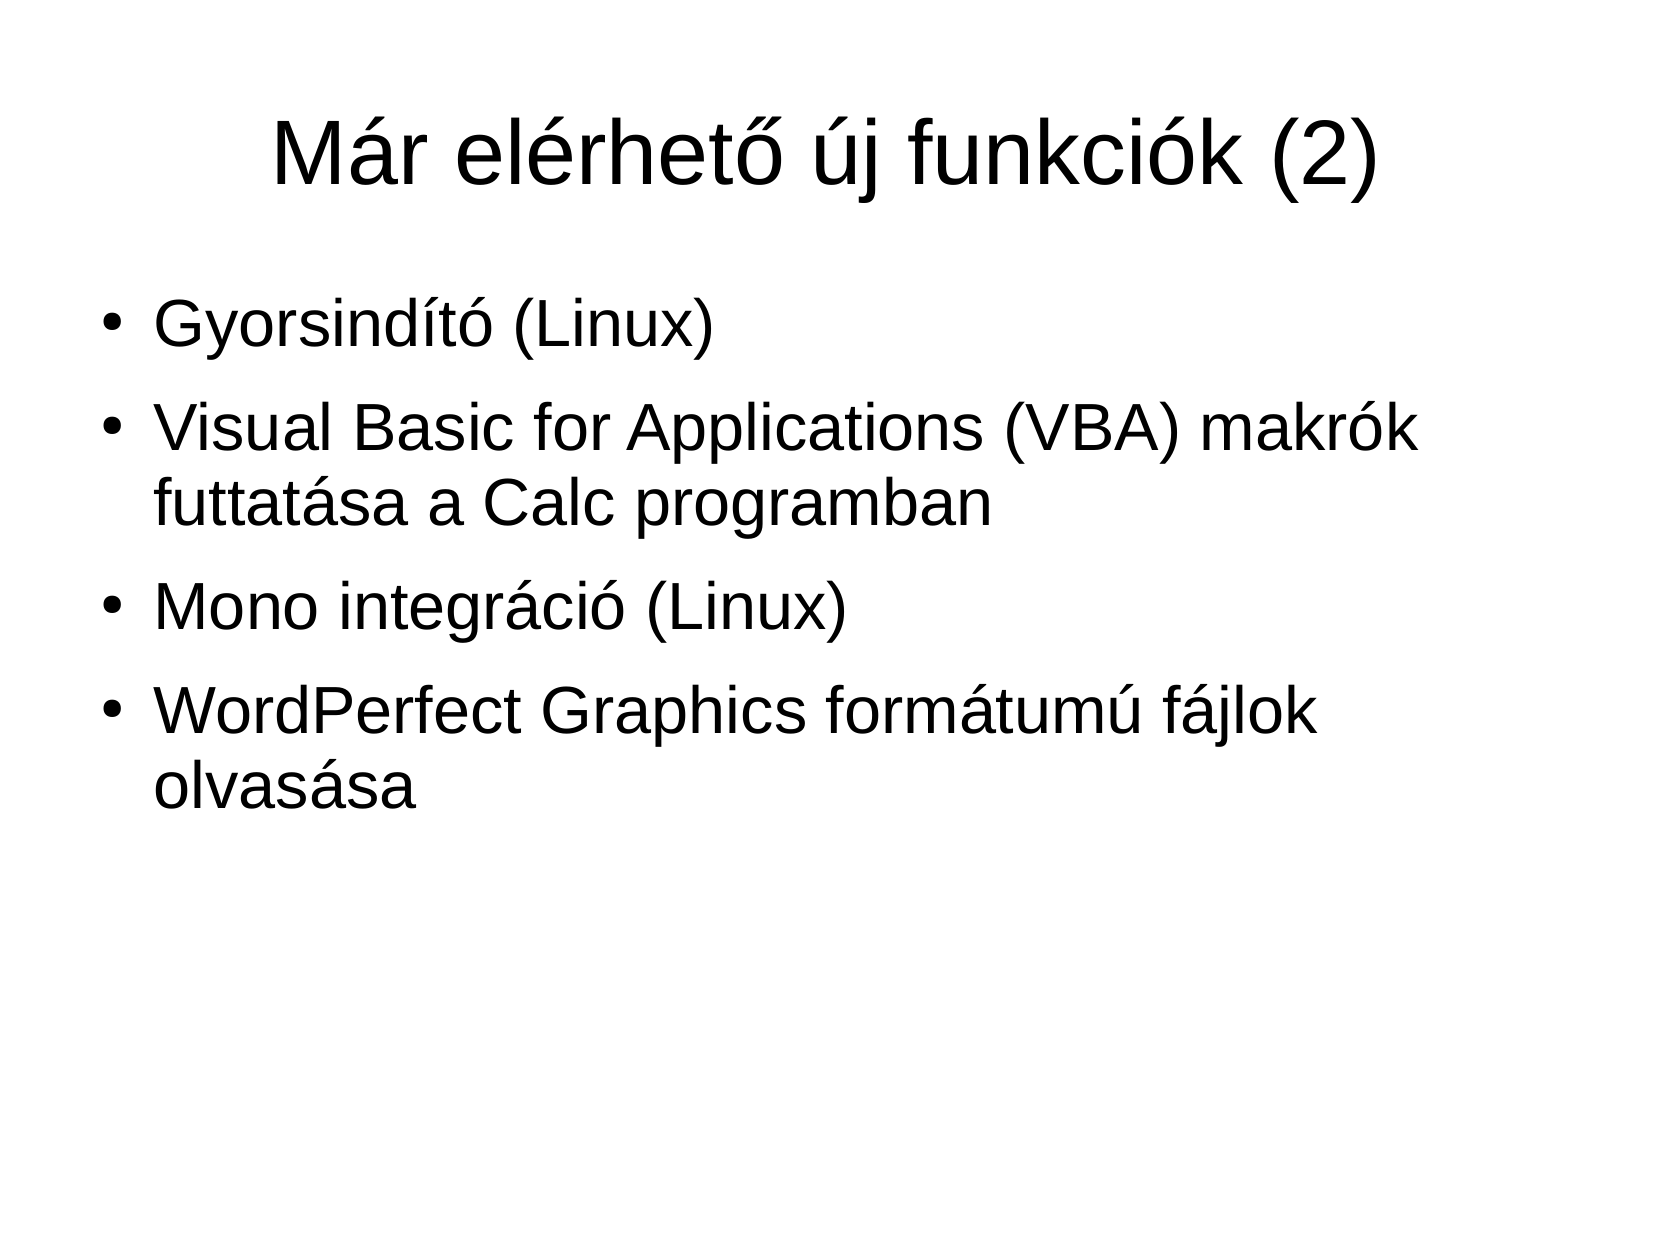

# Már elérhető új funkciók (2)
Gyorsindító (Linux)
Visual Basic for Applications (VBA) makrók futtatása a Calc programban
Mono integráció (Linux)
WordPerfect Graphics formátumú fájlok olvasása